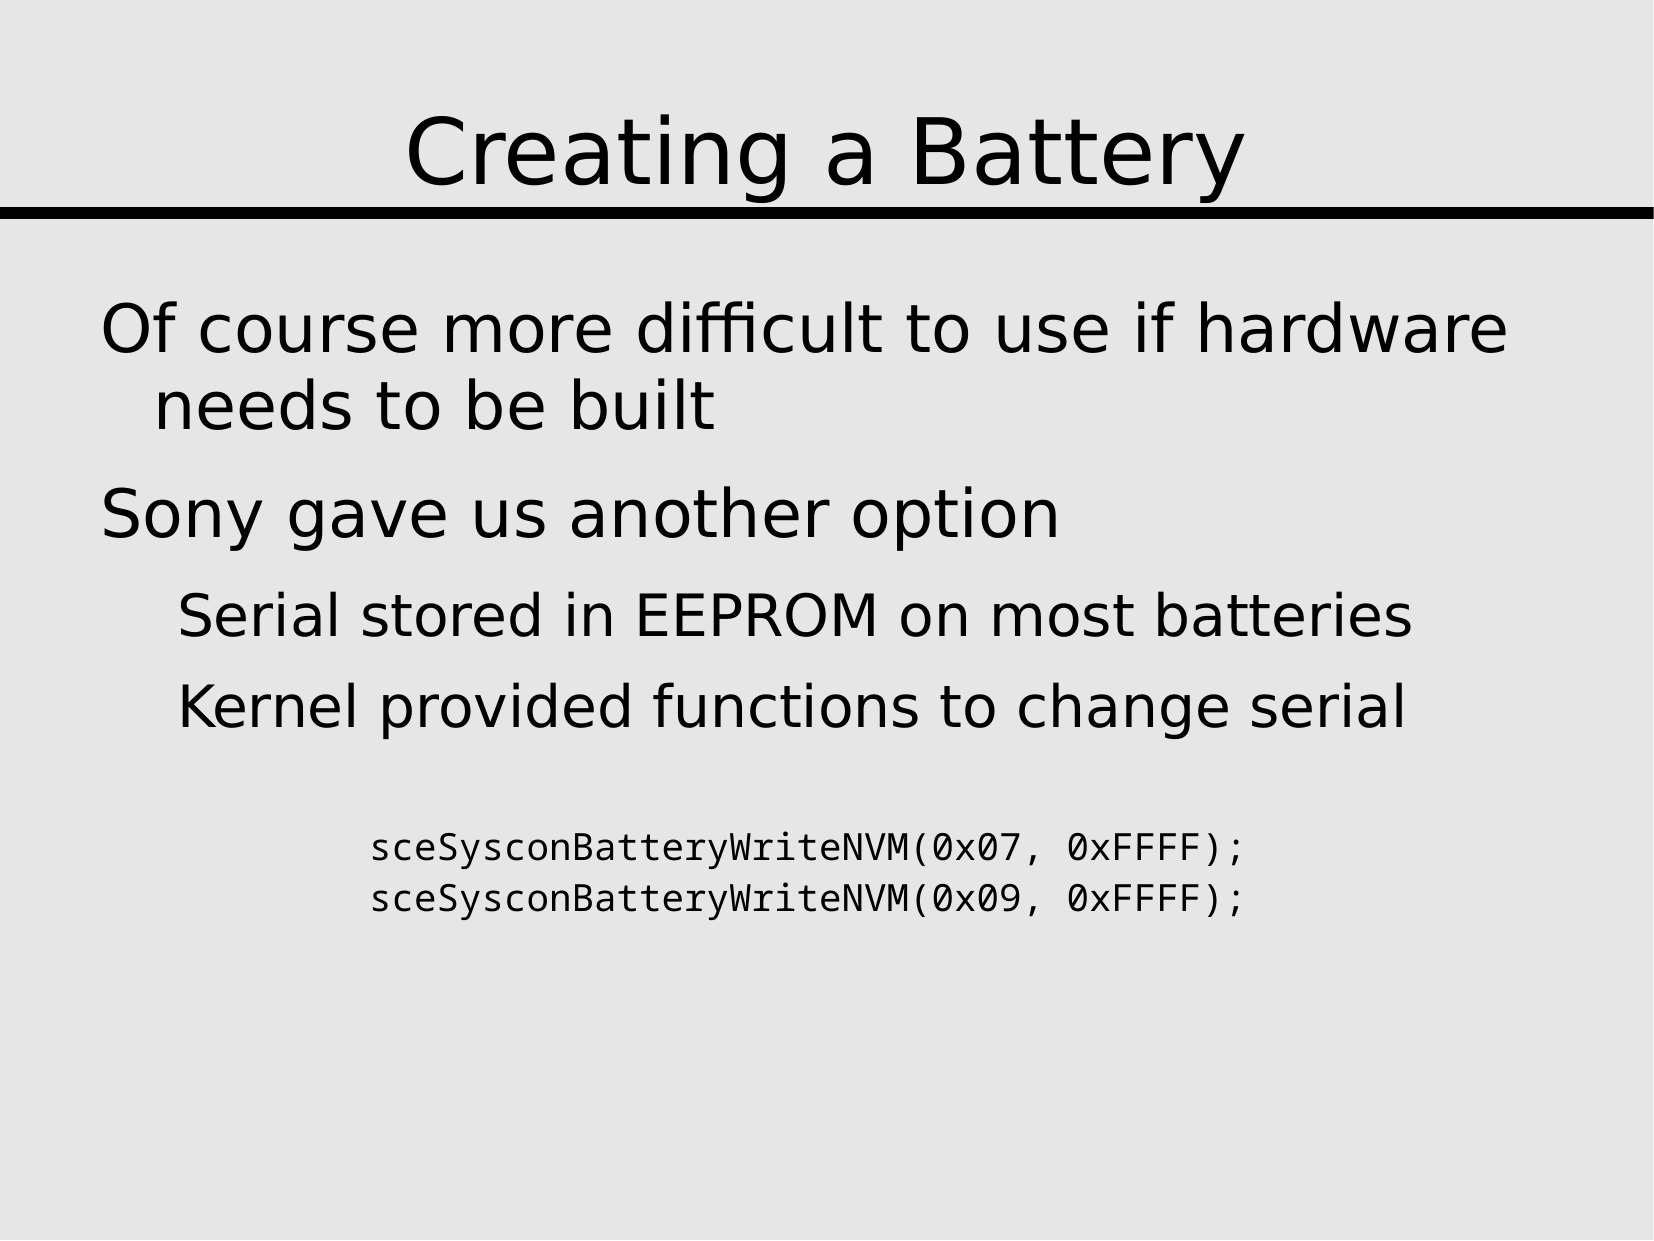

# Creating a Battery
Of course more difficult to use if hardware needs to be built
Sony gave us another option
Serial stored in EEPROM on most batteries
Kernel provided functions to change serial
sceSysconBatteryWriteNVM(0x07, 0xFFFF);
sceSysconBatteryWriteNVM(0x09, 0xFFFF);